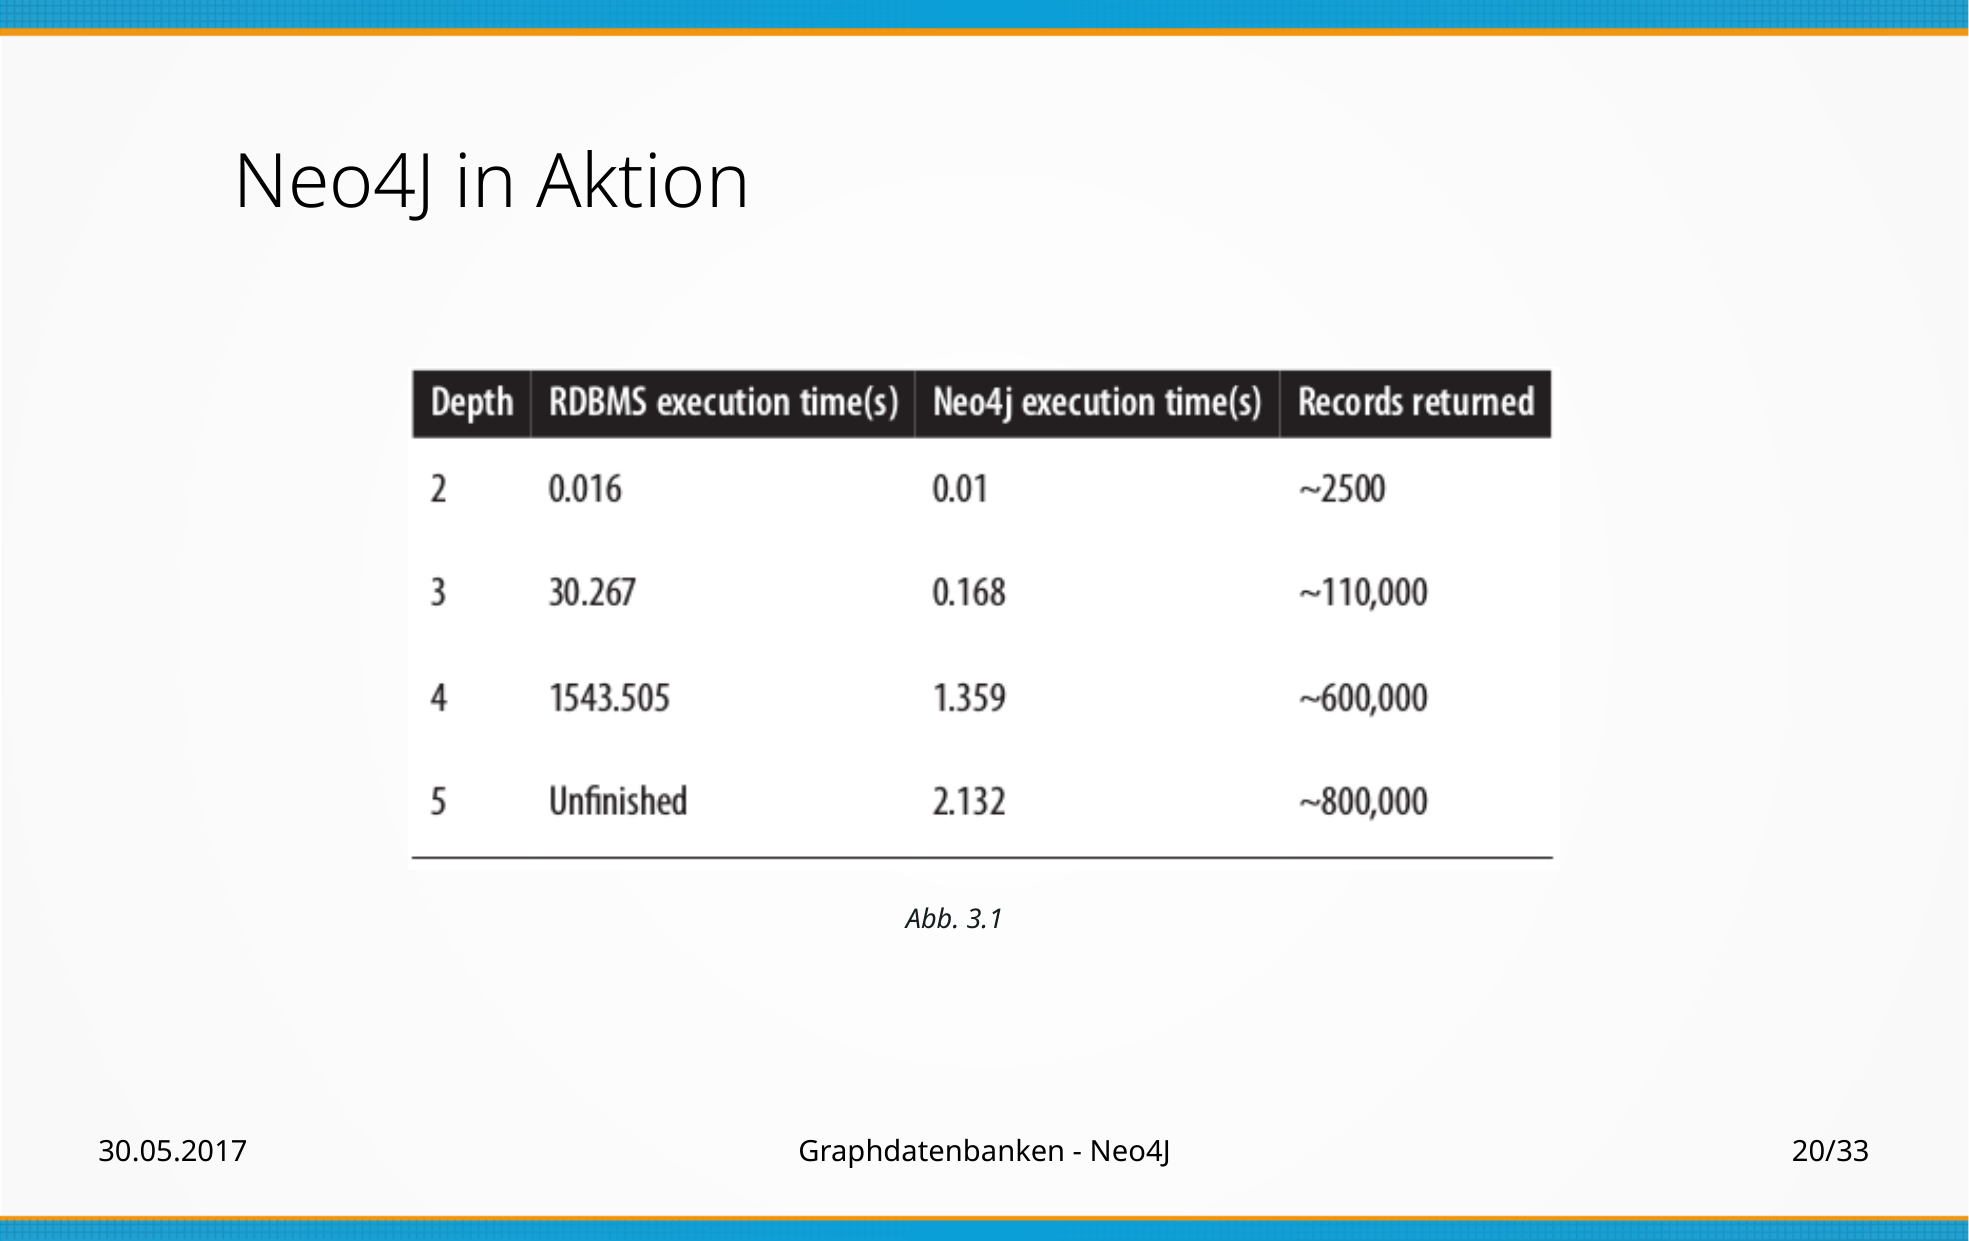

# Neo4J in Aktion
Abb. 3.1
30.05.2017
Graphdatenbanken - Neo4J
20